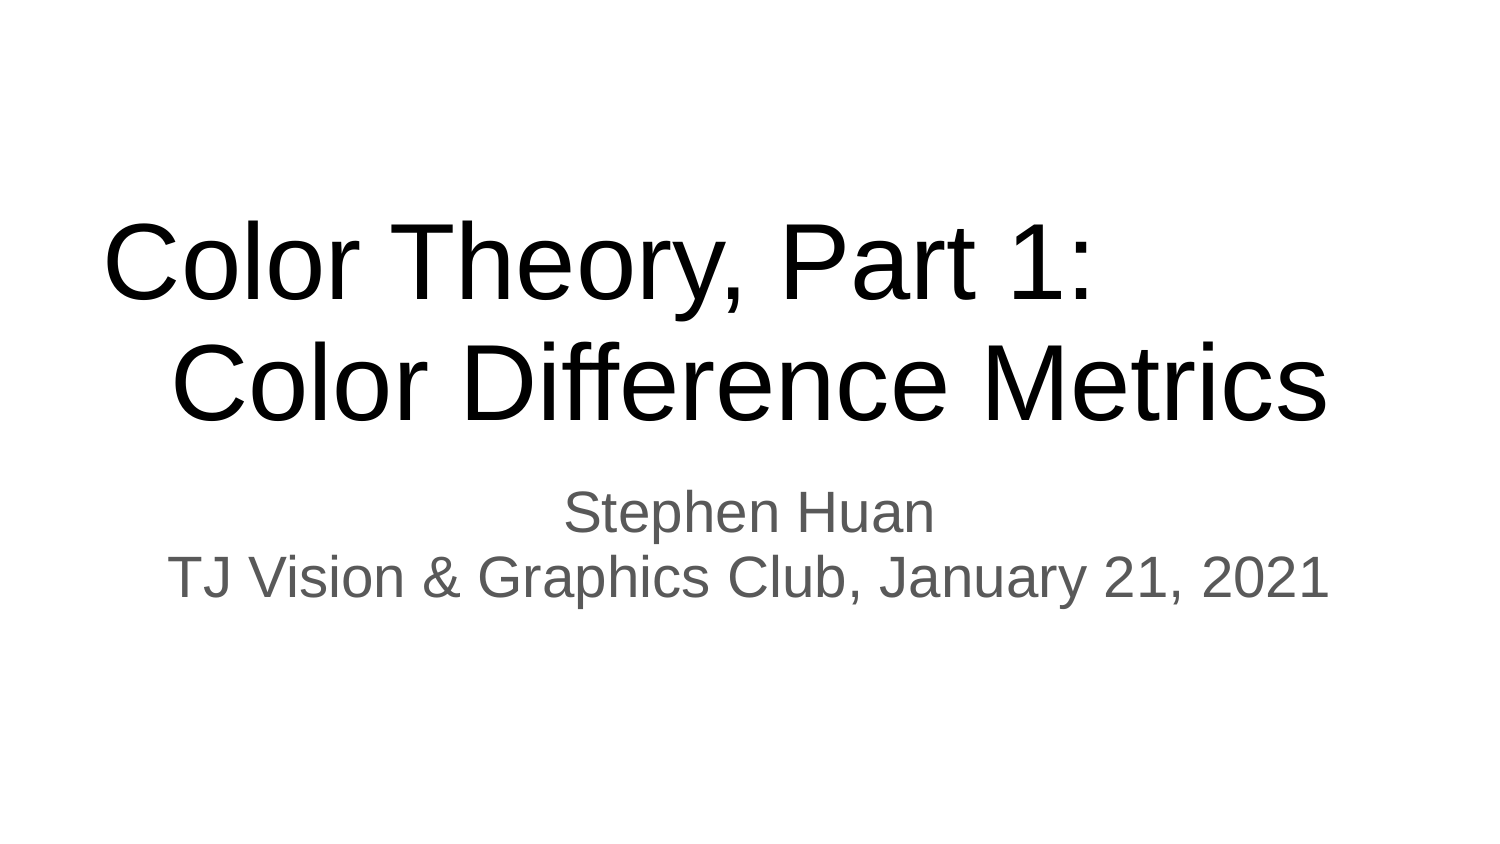

# Color Theory, Part 1: Color Difference Metrics
Stephen Huan
TJ Vision & Graphics Club, January 21, 2021